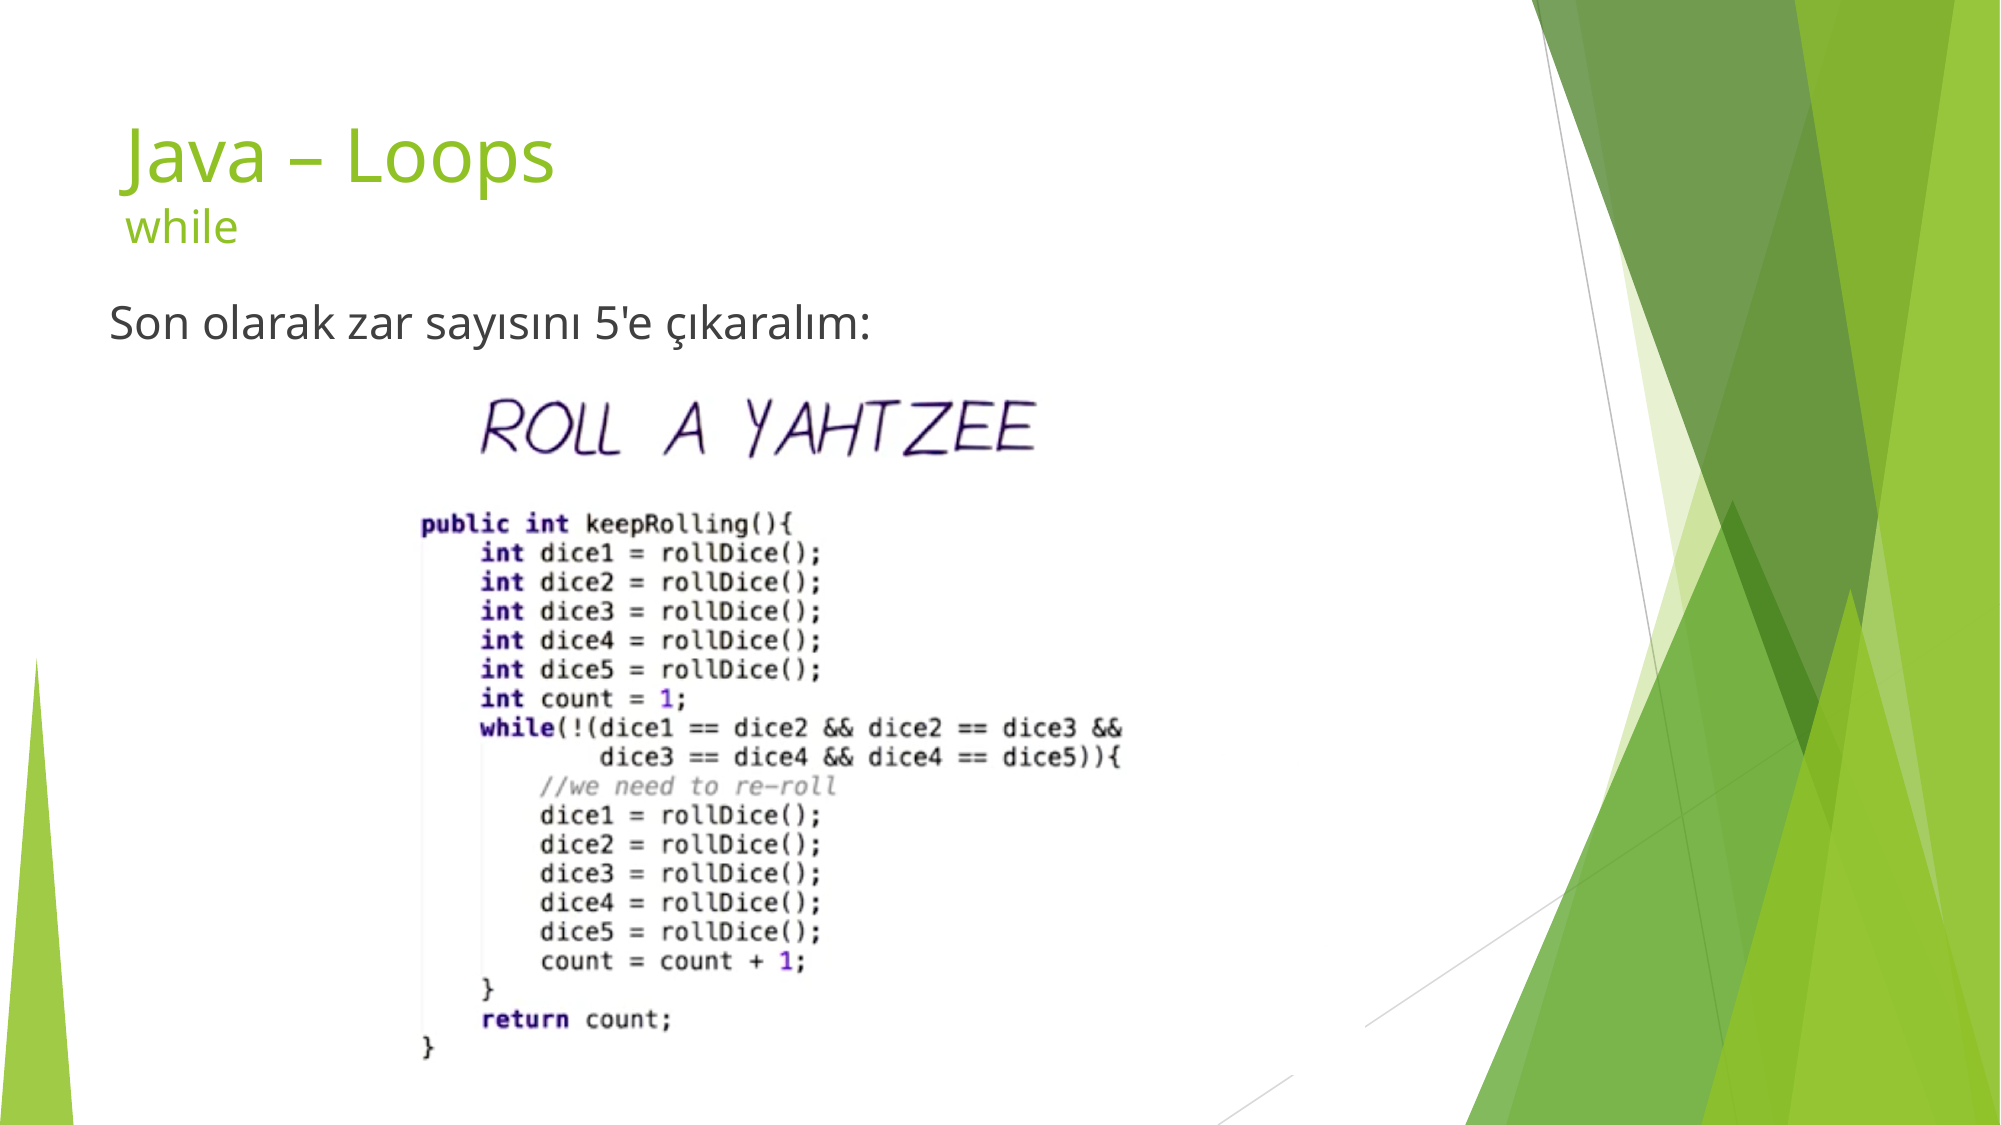

# Java – Loops while
Son olarak zar sayısını 5'e çıkaralım: